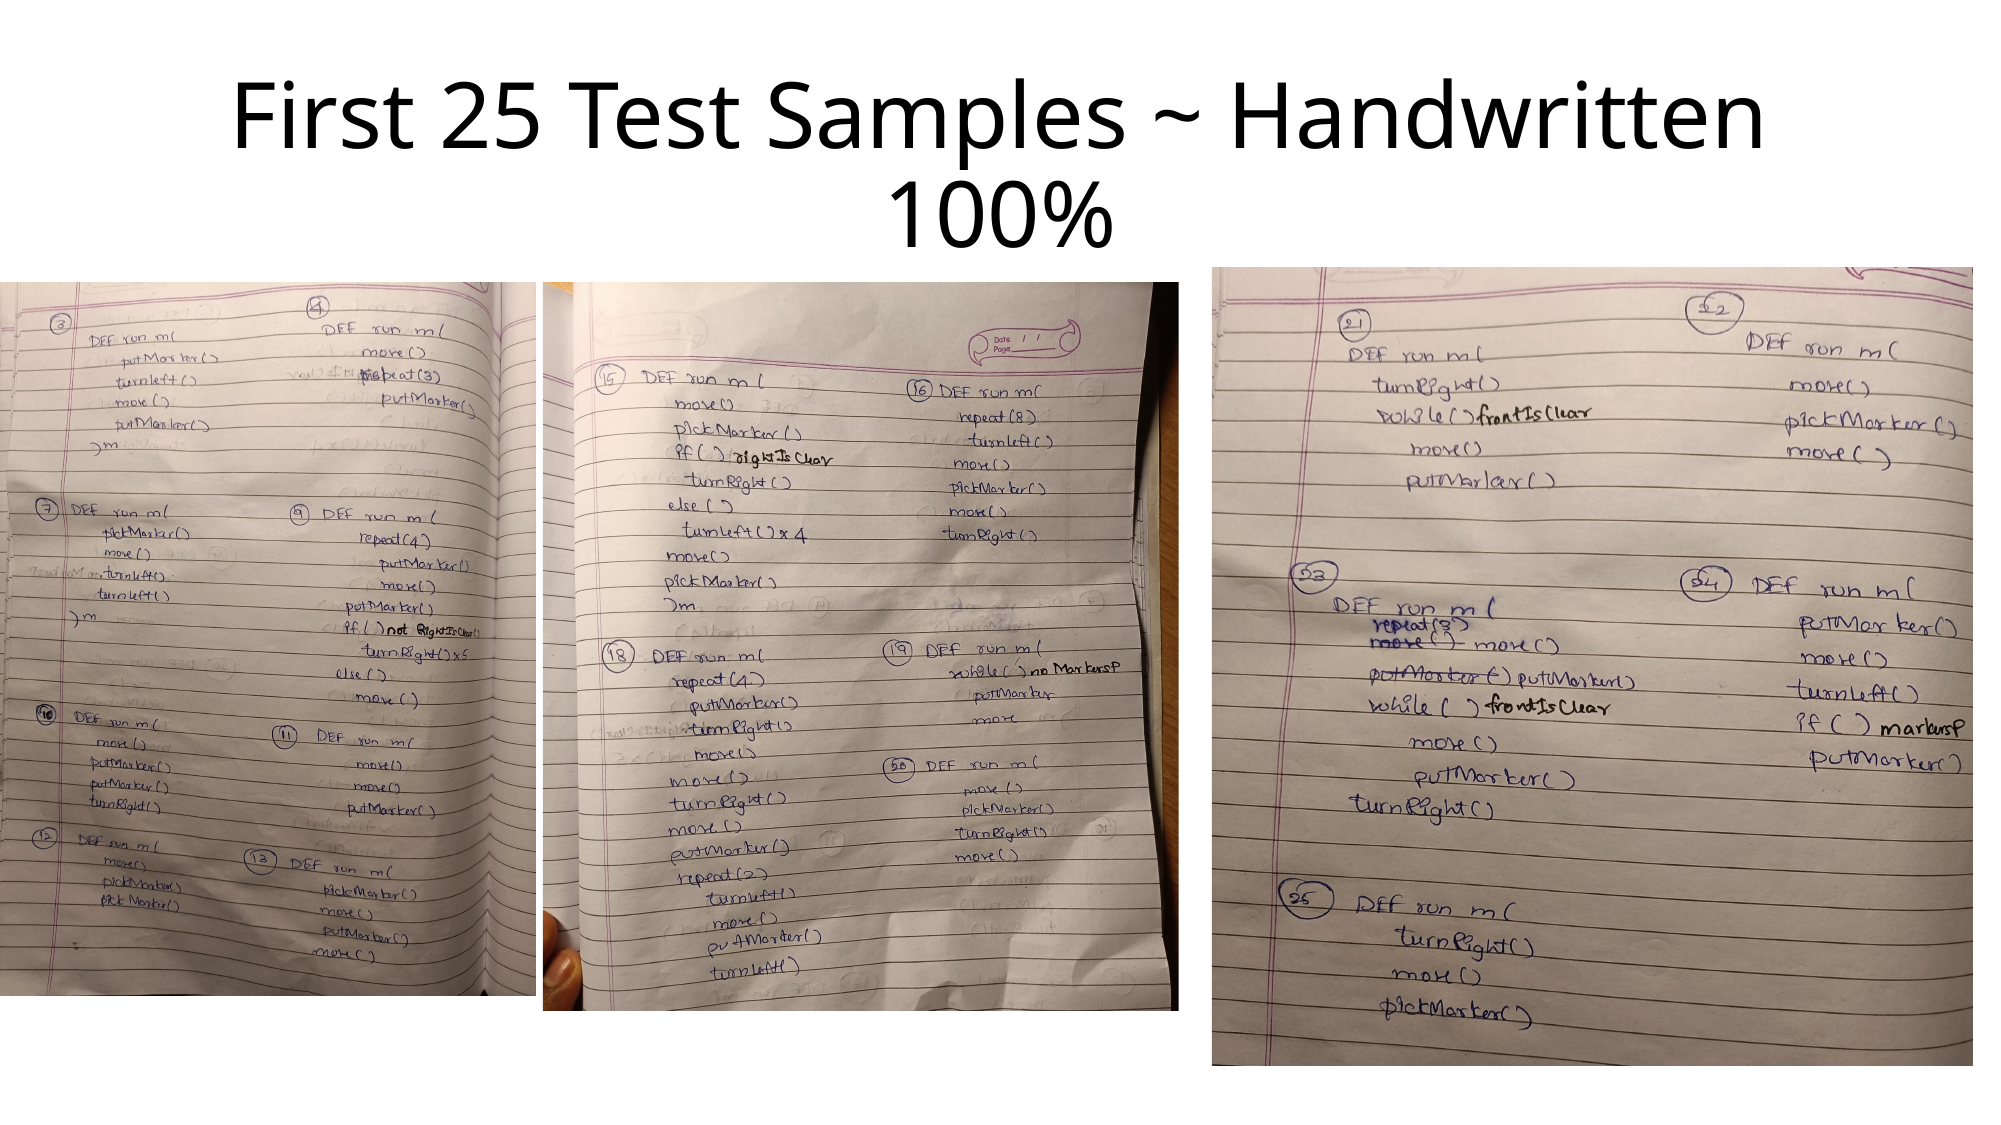

# First 25 Test Samples ~ Handwritten 100%